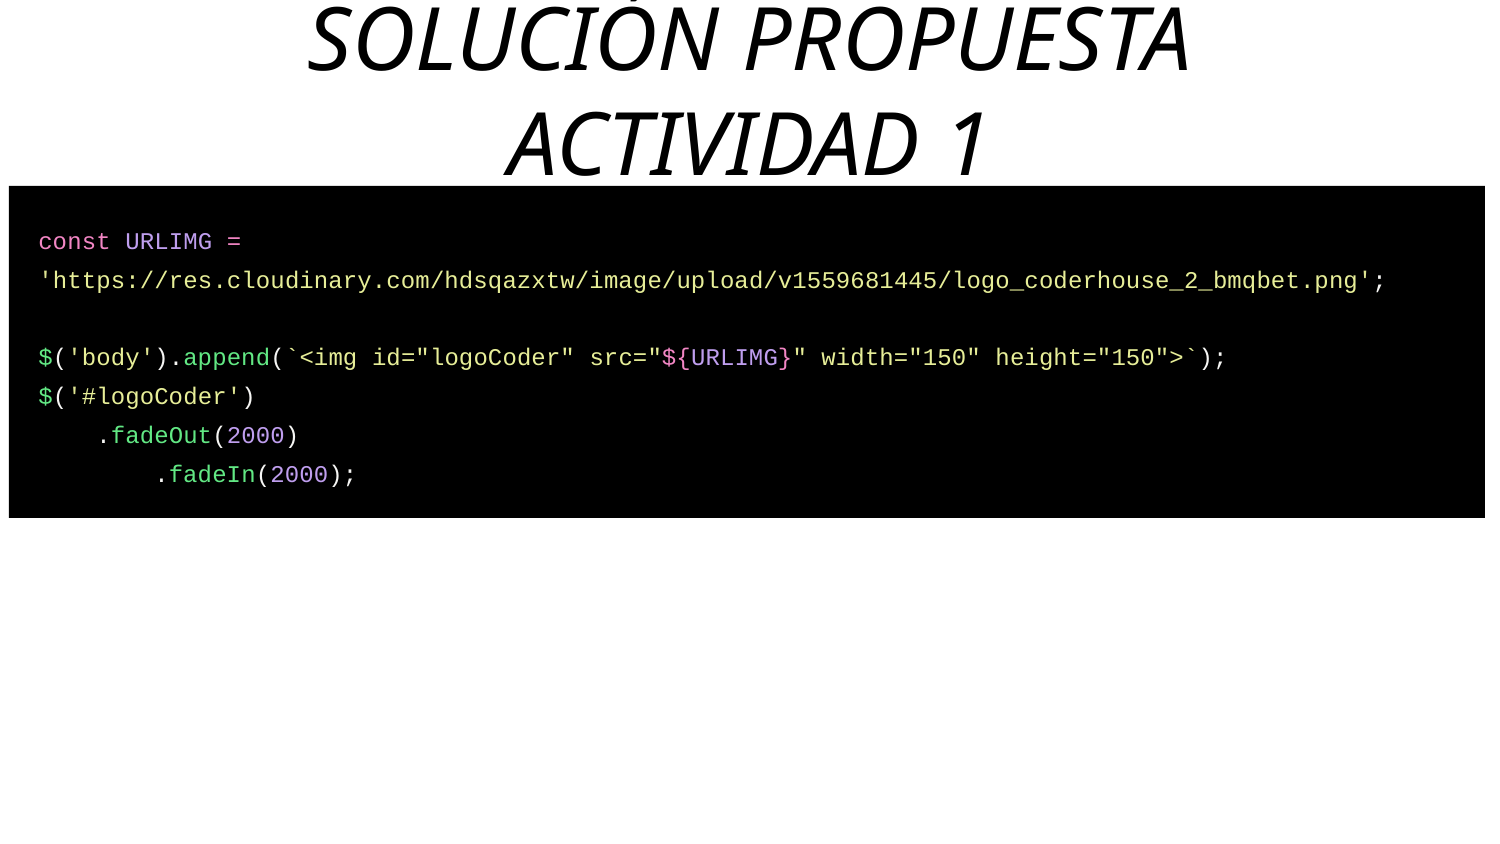

SOLUCIÓN PROPUESTA ACTIVIDAD 1
const URLIMG = 'https://res.cloudinary.com/hdsqazxtw/image/upload/v1559681445/logo_coderhouse_2_bmqbet.png';
$('body').append(`<img id="logoCoder" src="${URLIMG}" width="150" height="150">`);
$('#logoCoder')
 .fadeOut(2000)
 .fadeIn(2000);